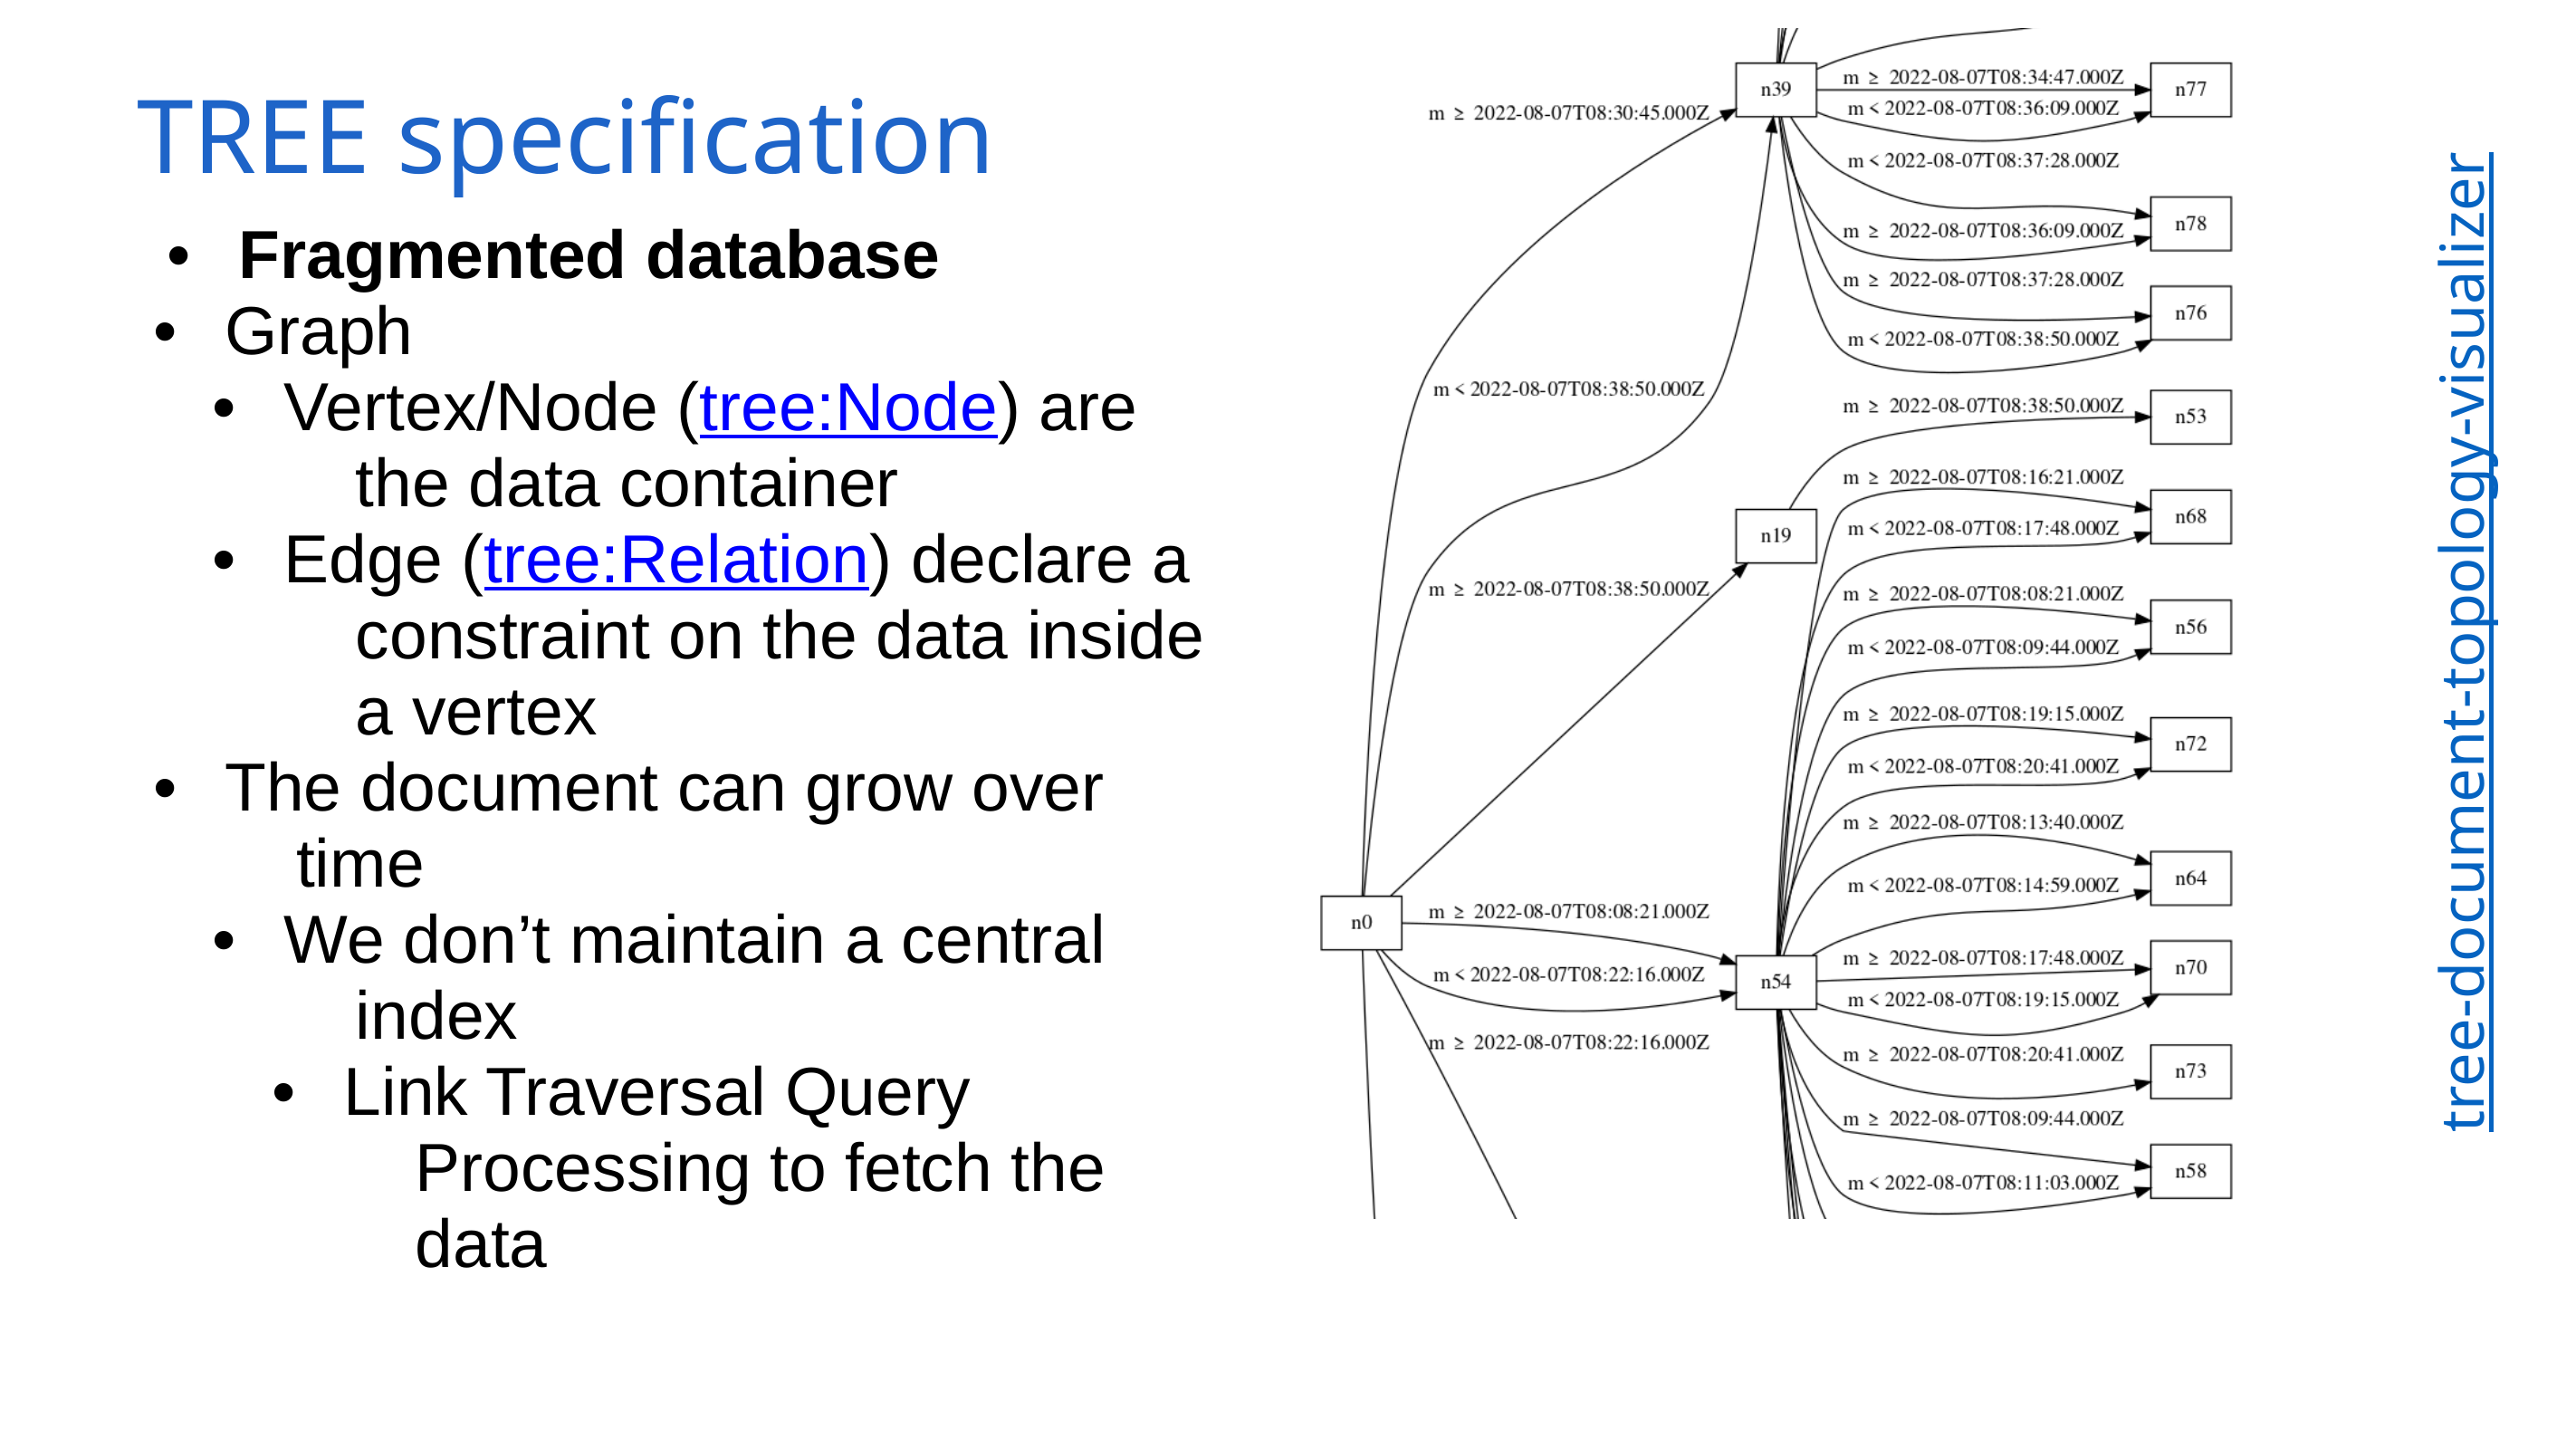

# TREE specification
Fragmented database
Graph
Vertex/Node (tree:Node) are the data container
Edge (tree:Relation) declare a constraint on the data inside a vertex
The document can grow over time
We don’t maintain a central index
Link Traversal Query Processing to fetch the data
 tree-document-topology-visualizer